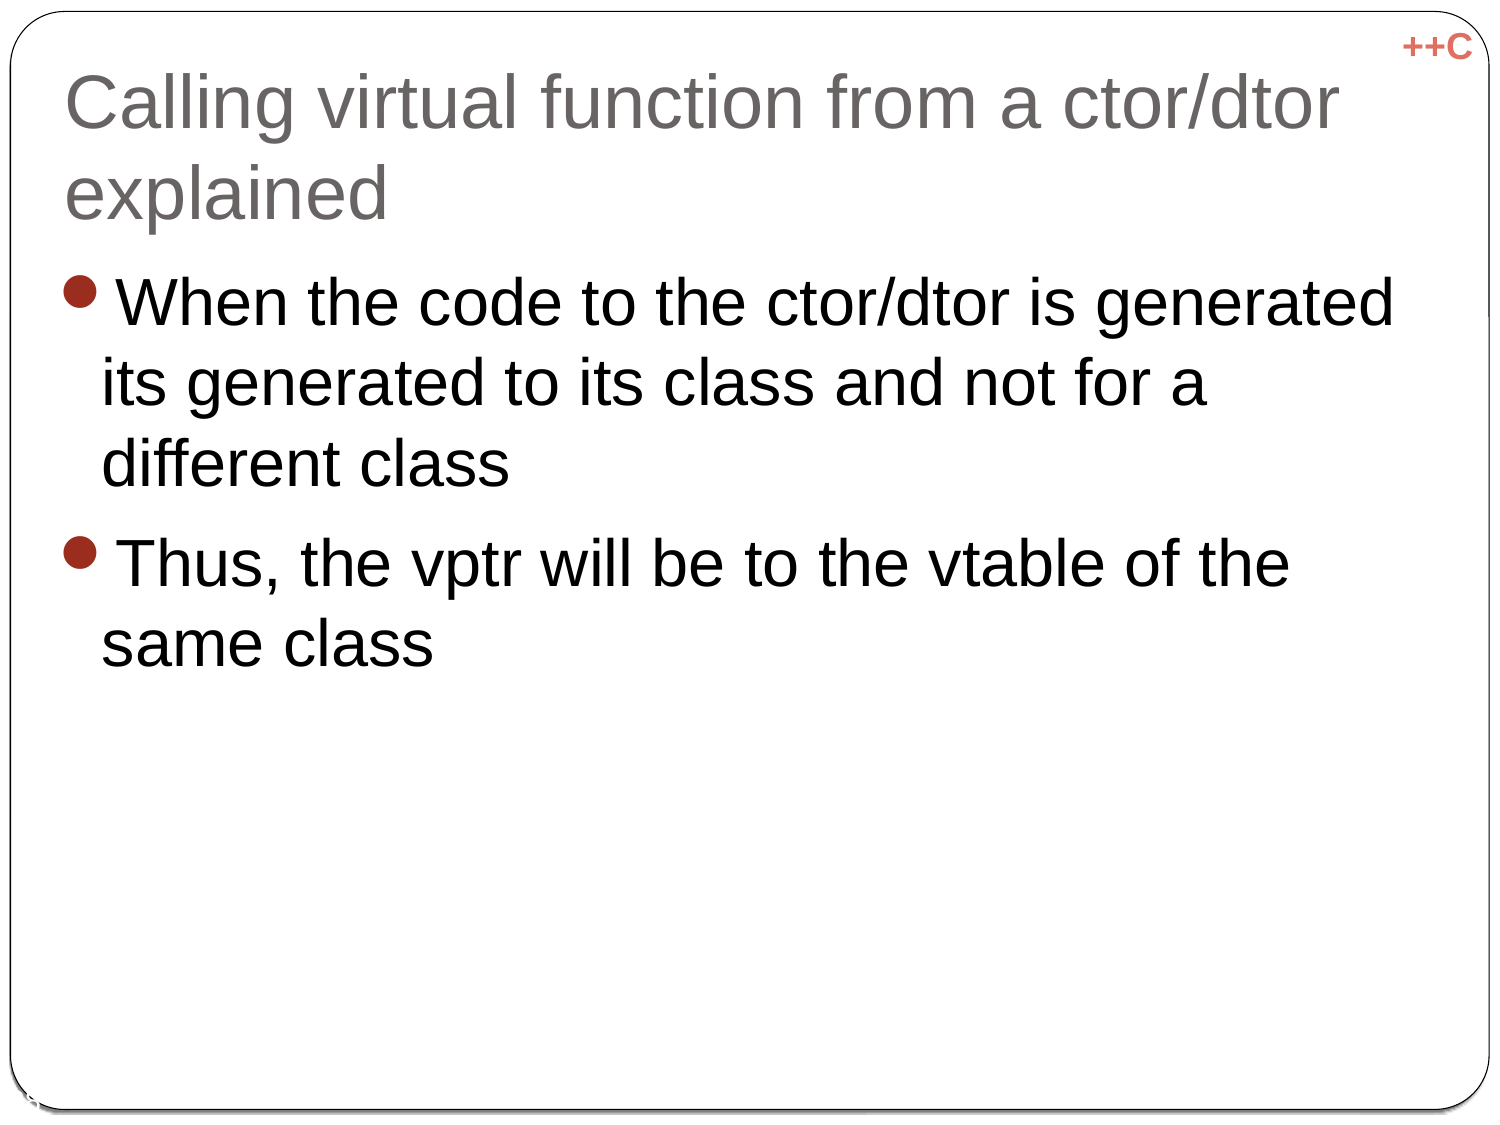

# Calling virtual function from a ctor/dtor explained
When the code to the ctor/dtor is generated its generated to its class and not for a different class
Thus, the vptr will be to the vtable of the same class